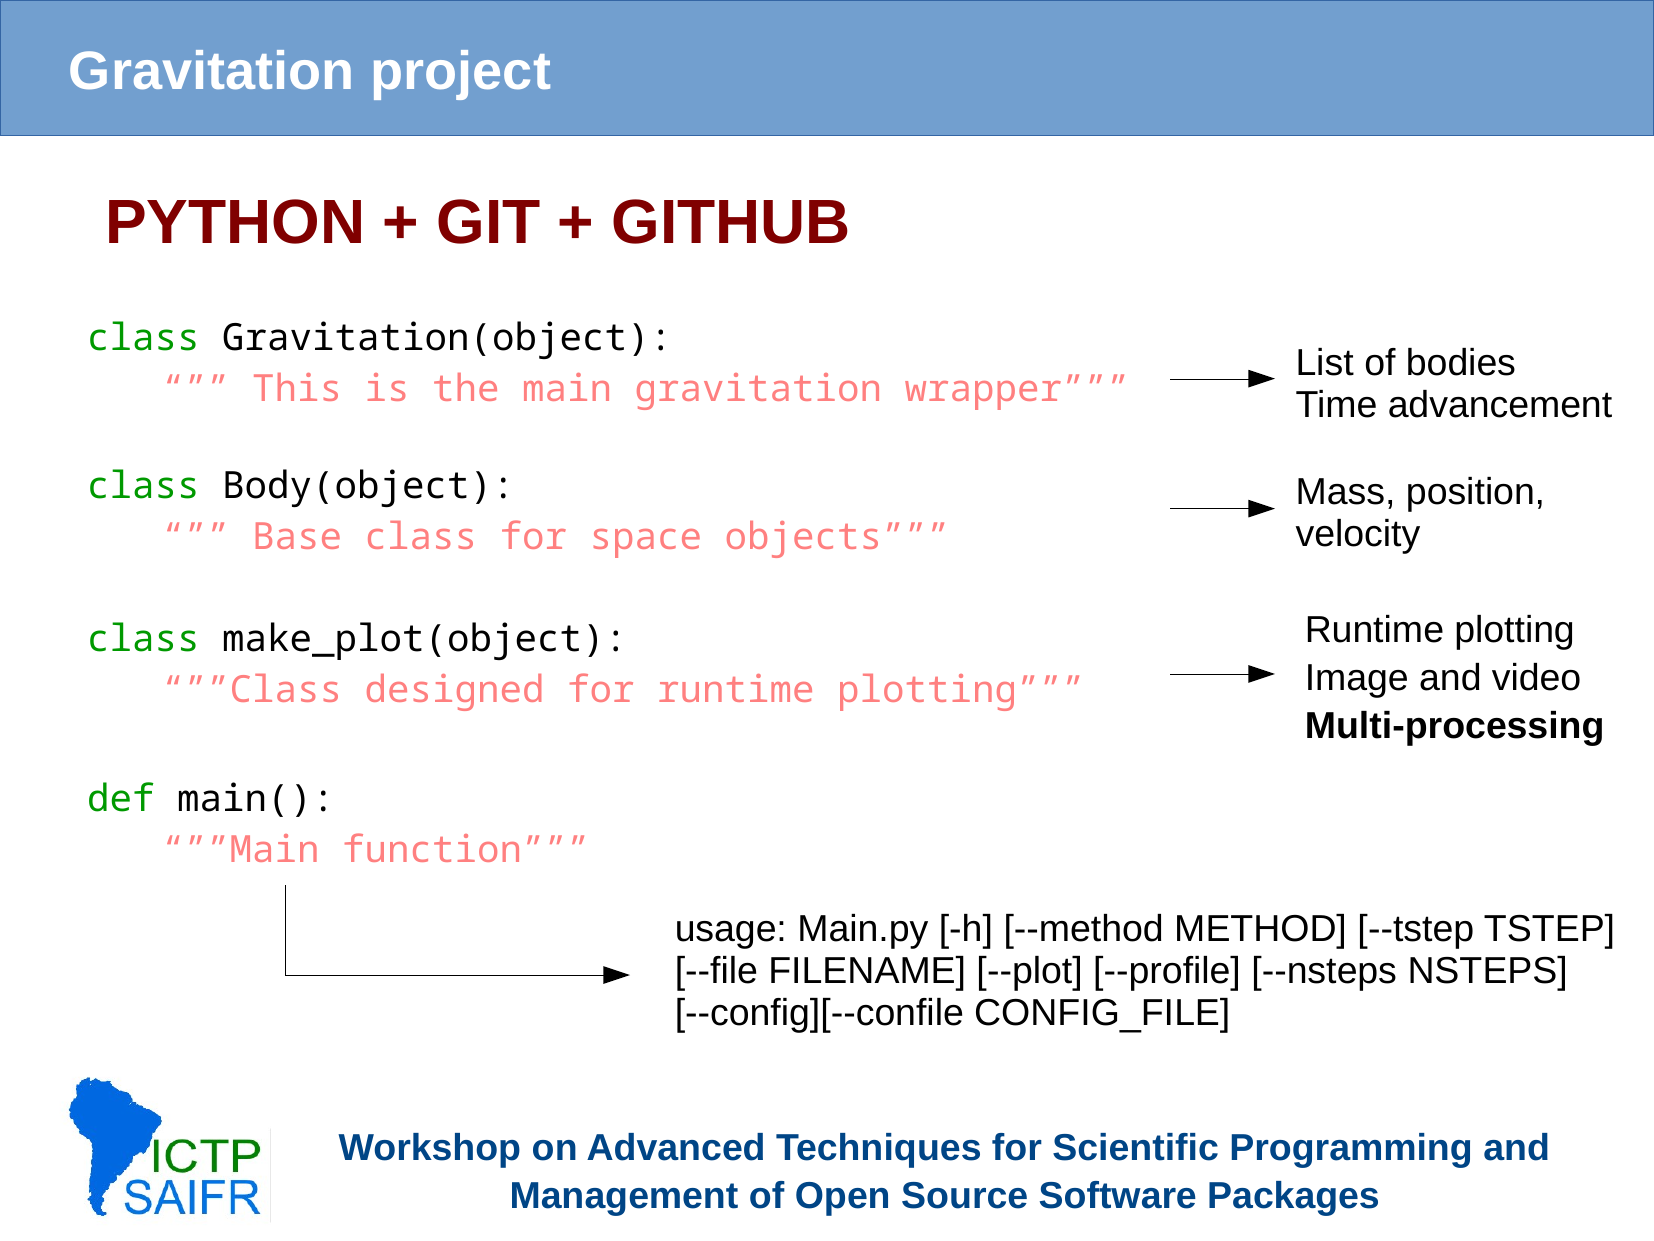

Gravitation project
PYTHON + GIT + GITHUB
class Gravitation(object):
	“”” This is the main gravitation wrapper”””
List of bodies
Time advancement
class Body(object):
	“”” Base class for space objects”””
Mass, position, velocity
Runtime plotting
Image and video
Multi-processing
class make_plot(object):
	“””Class designed for runtime plotting”””
def main():
	“””Main function”””
usage: Main.py [-h] [--method METHOD] [--tstep TSTEP] [--file FILENAME] [--plot] [--profile] [--nsteps NSTEPS]
[--config][--confile CONFIG_FILE]
Workshop on Advanced Techniques for Scientific Programming and Management of Open Source Software Packages